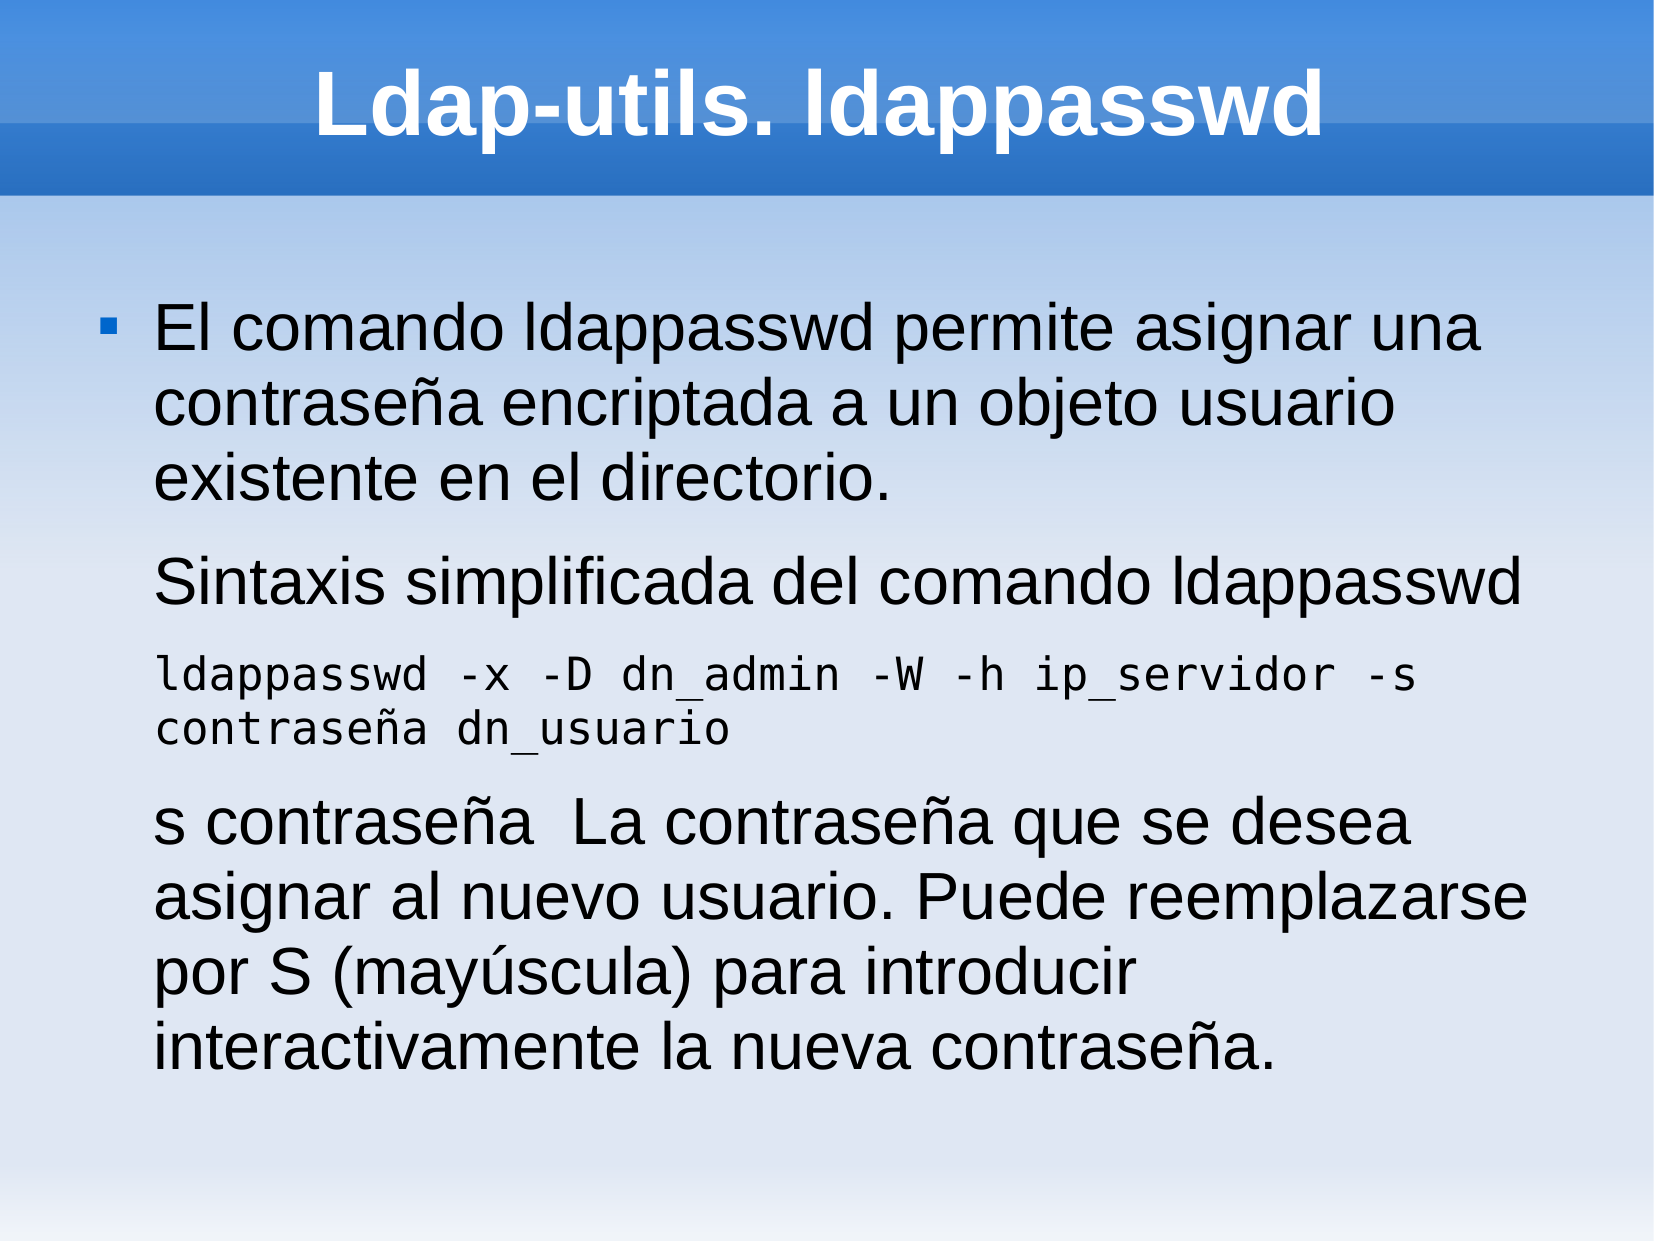

# Ldap-utils. ldappasswd
El comando ldappasswd permite asignar una contraseña encriptada a un objeto usuario existente en el directorio.
Sintaxis simplificada del comando ldappasswd
ldappasswd -x -D dn_admin -W -h ip_servidor -s contraseña dn_usuario
­s contraseña La contraseña que se desea asignar al nuevo usuario. Puede reemplazarse por ­S (mayúscula) para introducir interactivamente la nueva contraseña.